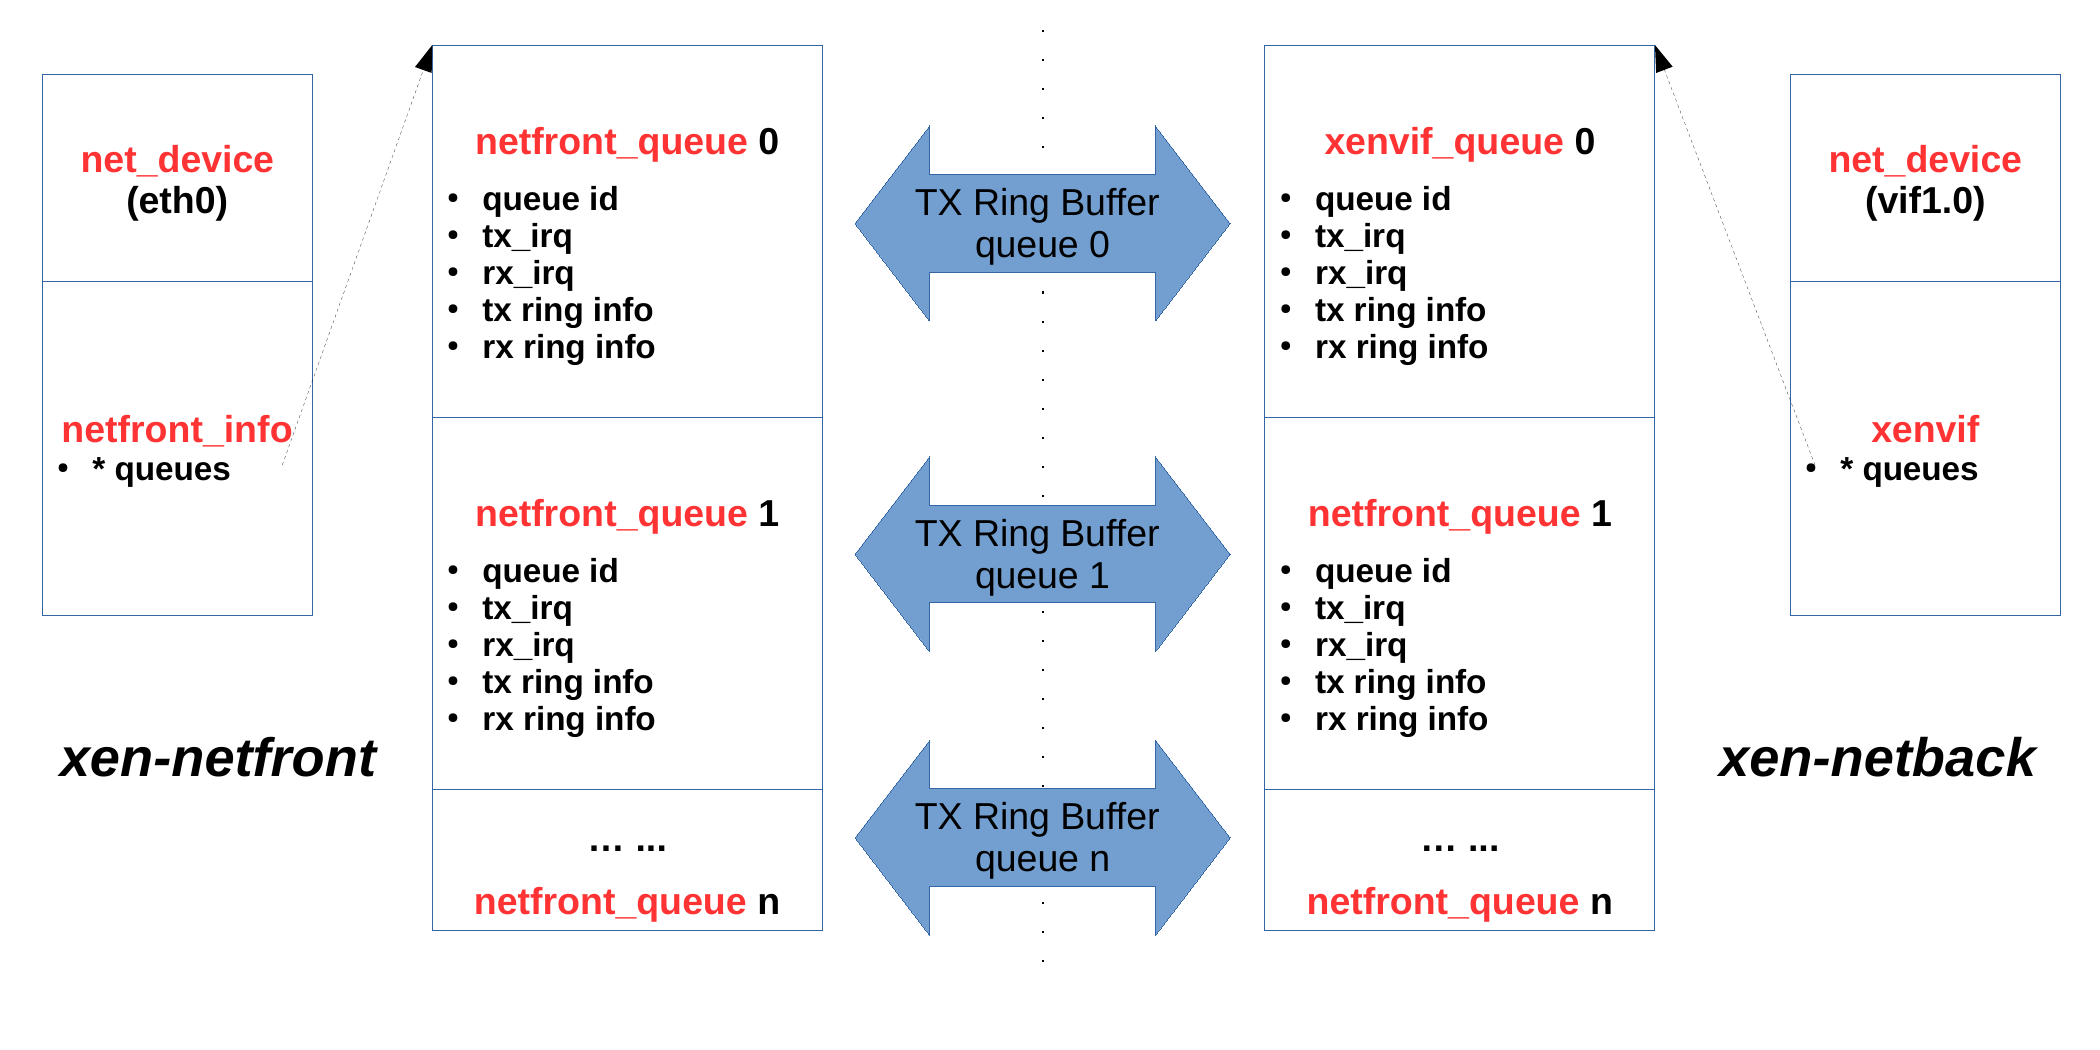

netfront_queue 0
queue id
tx_irq
rx_irq
tx ring info
rx ring info
xenvif_queue 0
queue id
tx_irq
rx_irq
tx ring info
rx ring info
net_device
(eth0)
net_device
(vif1.0)
TX Ring Buffer
queue 0
netfront_info
* queues
xenvif
* queues
netfront_queue 1
queue id
tx_irq
rx_irq
tx ring info
rx ring info
netfront_queue 1
queue id
tx_irq
rx_irq
tx ring info
rx ring info
TX Ring Buffer
queue 1
xen-netfront
xen-netback
TX Ring Buffer
queue n
… ...
netfront_queue n
… ...
netfront_queue n